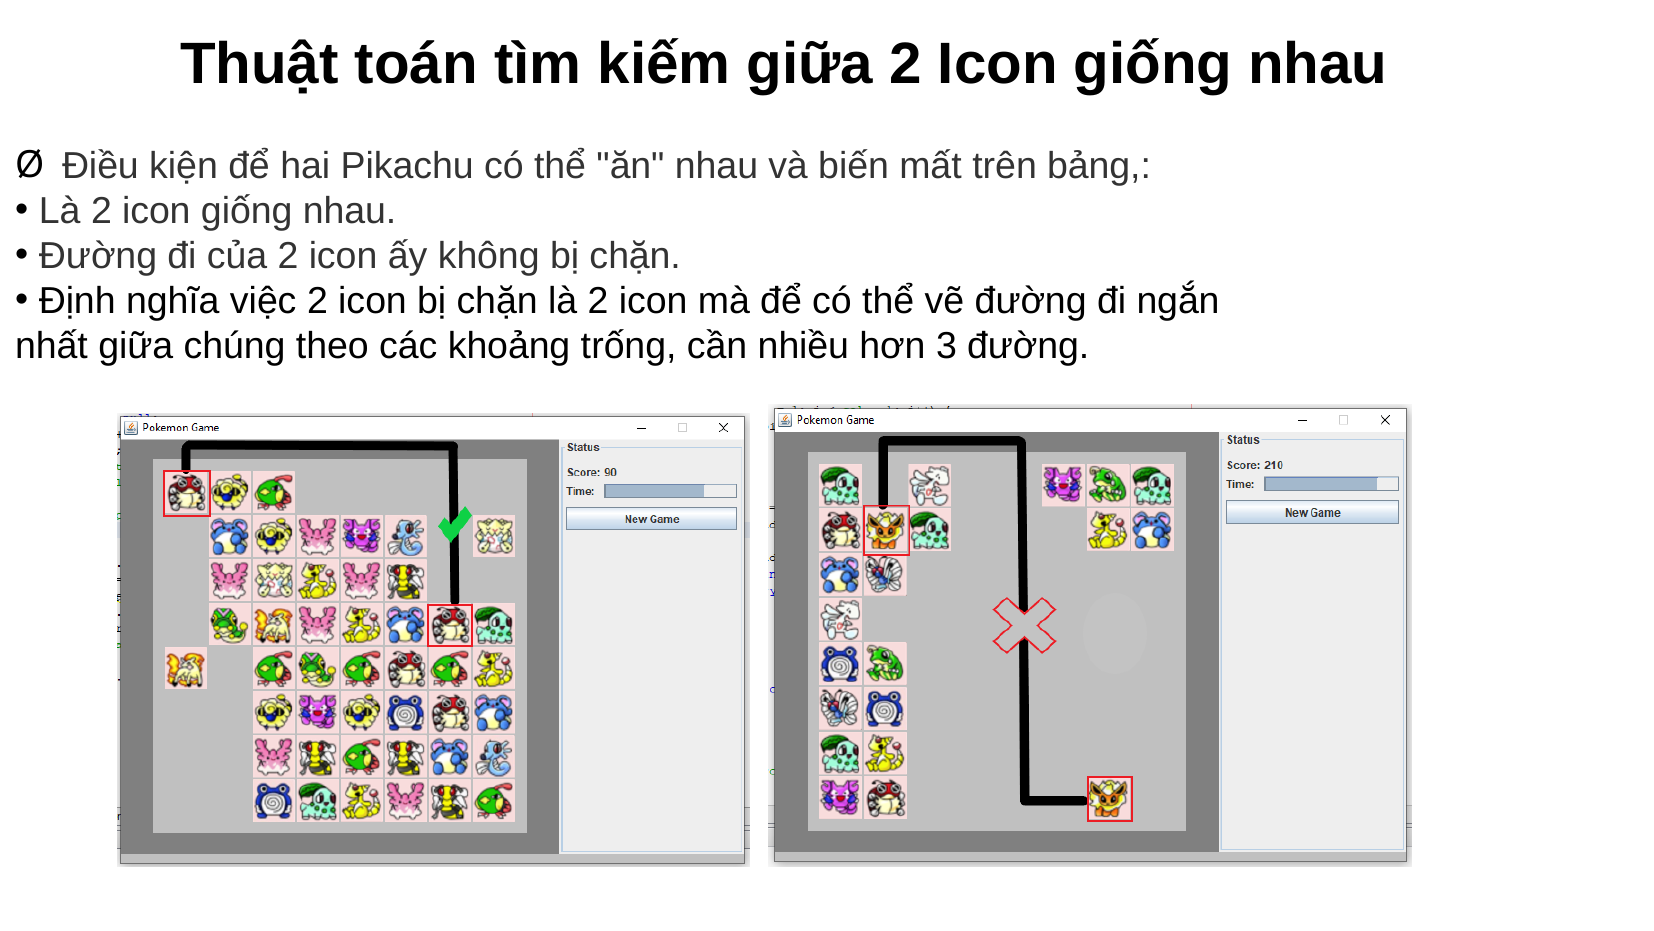

Thuật toán tìm kiếm giữa 2 Icon giống nhau
Điều kiện để hai Pikachu có thể "ăn" nhau và biến mất trên bảng,:
 Là 2 icon giống nhau.
 Đường đi của 2 icon ấy không bị chặn.
 Định nghĩa việc 2 icon bị chặn là 2 icon mà để có thể vẽ đường đi ngắn nhất giữa chúng theo các khoảng trống, cần nhiều hơn 3 đường.